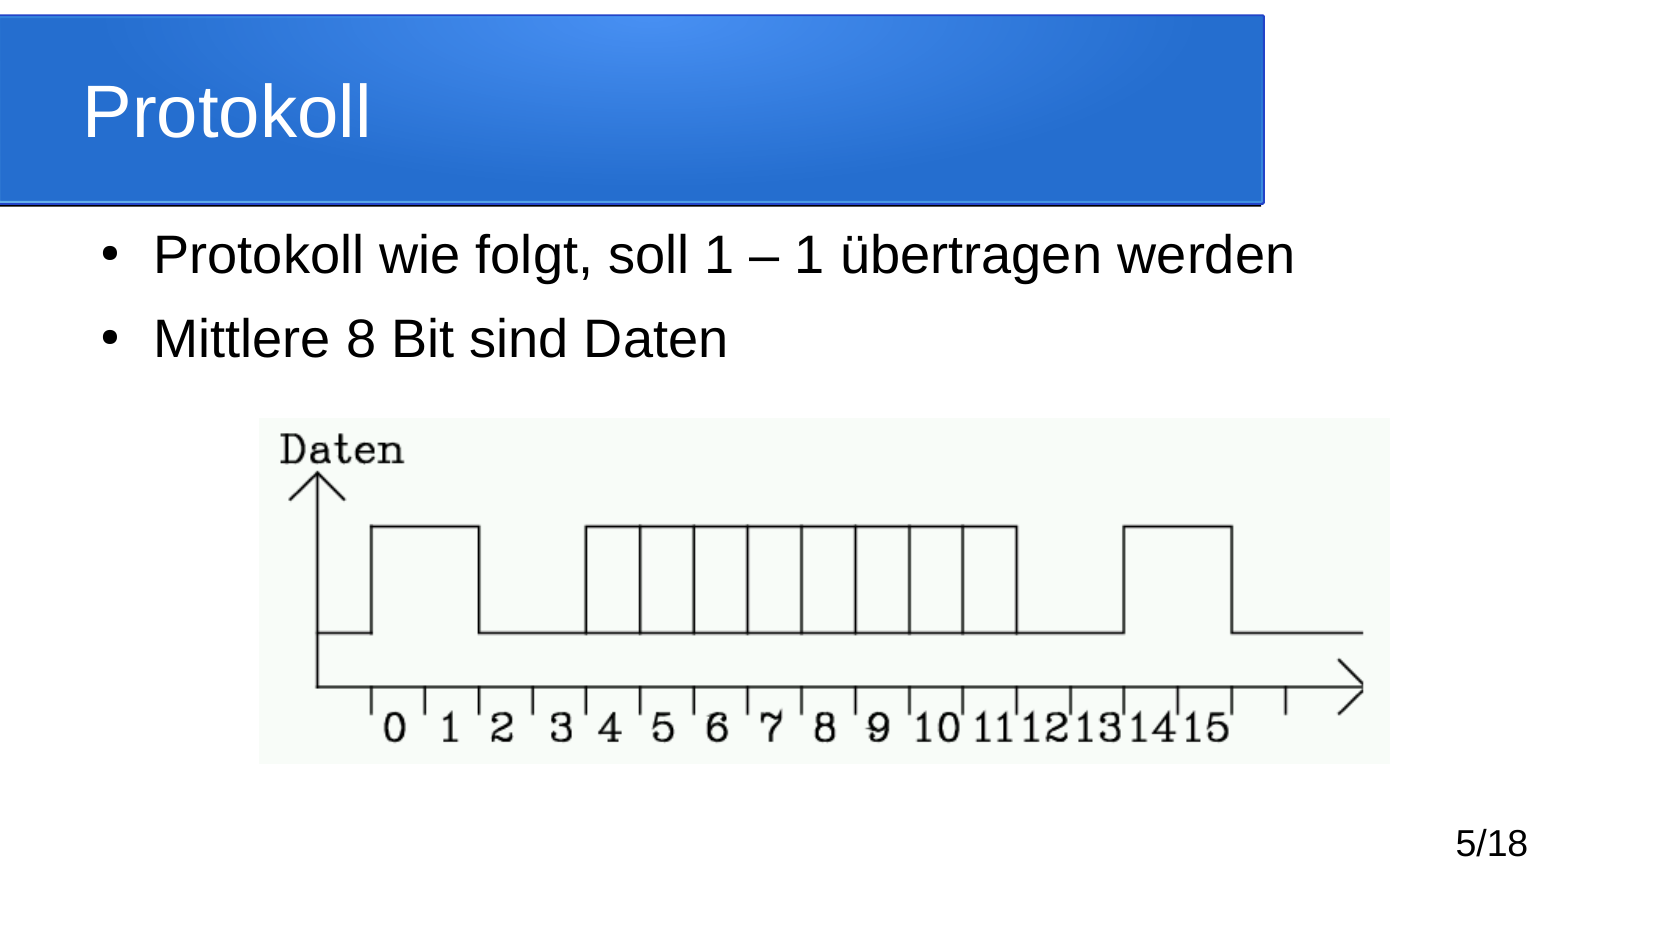

# Protokoll
Protokoll wie folgt, soll 1 – 1 übertragen werden
Mittlere 8 Bit sind Daten
5/18